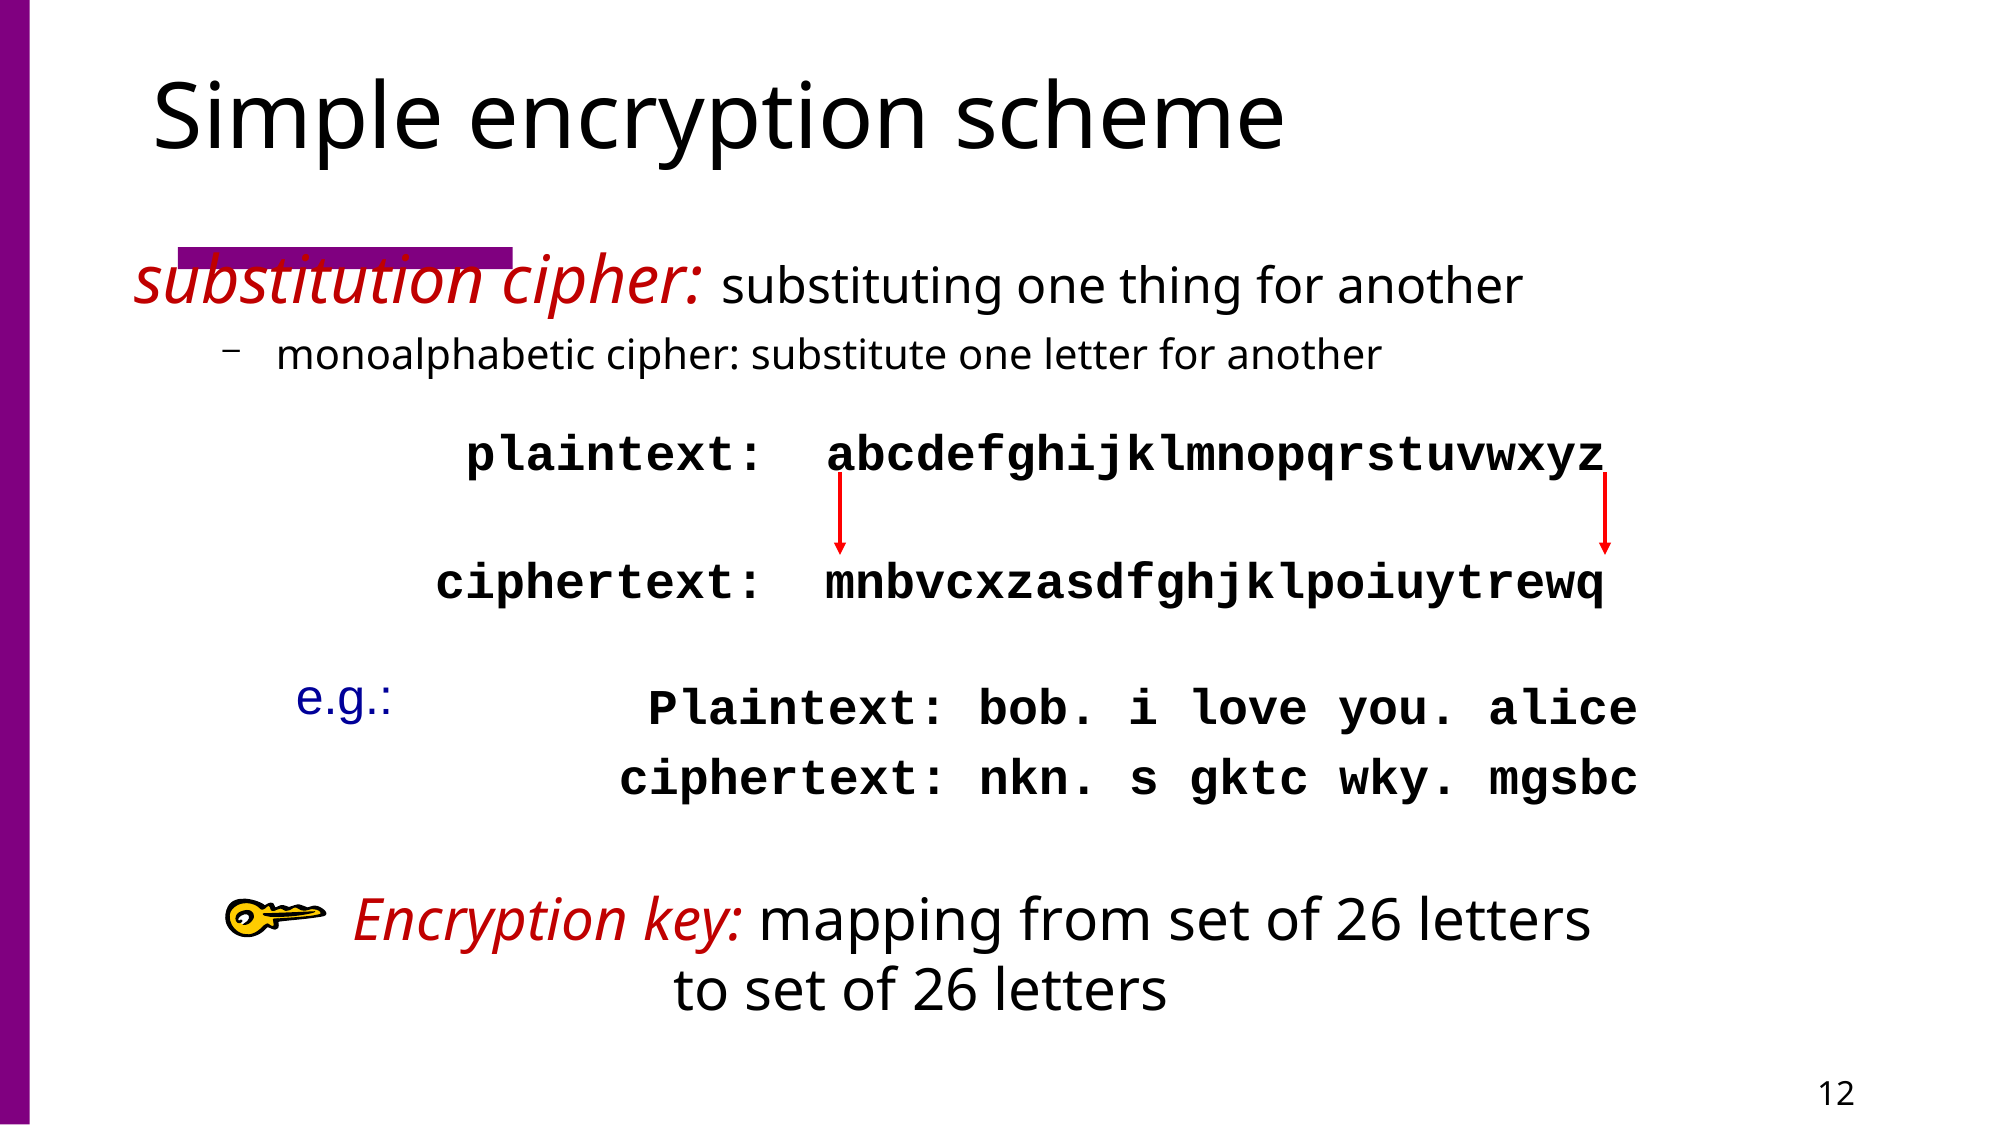

# Simple encryption scheme
substitution cipher: substituting one thing for another
monoalphabetic cipher: substitute one letter for another
plaintext: abcdefghijklmnopqrstuvwxyz
ciphertext: mnbvcxzasdfghjklpoiuytrewq
e.g.:
Plaintext: bob. i love you. alice
ciphertext: nkn. s gktc wky. mgsbc
Encryption key: mapping from set of 26 letters
 to set of 26 letters